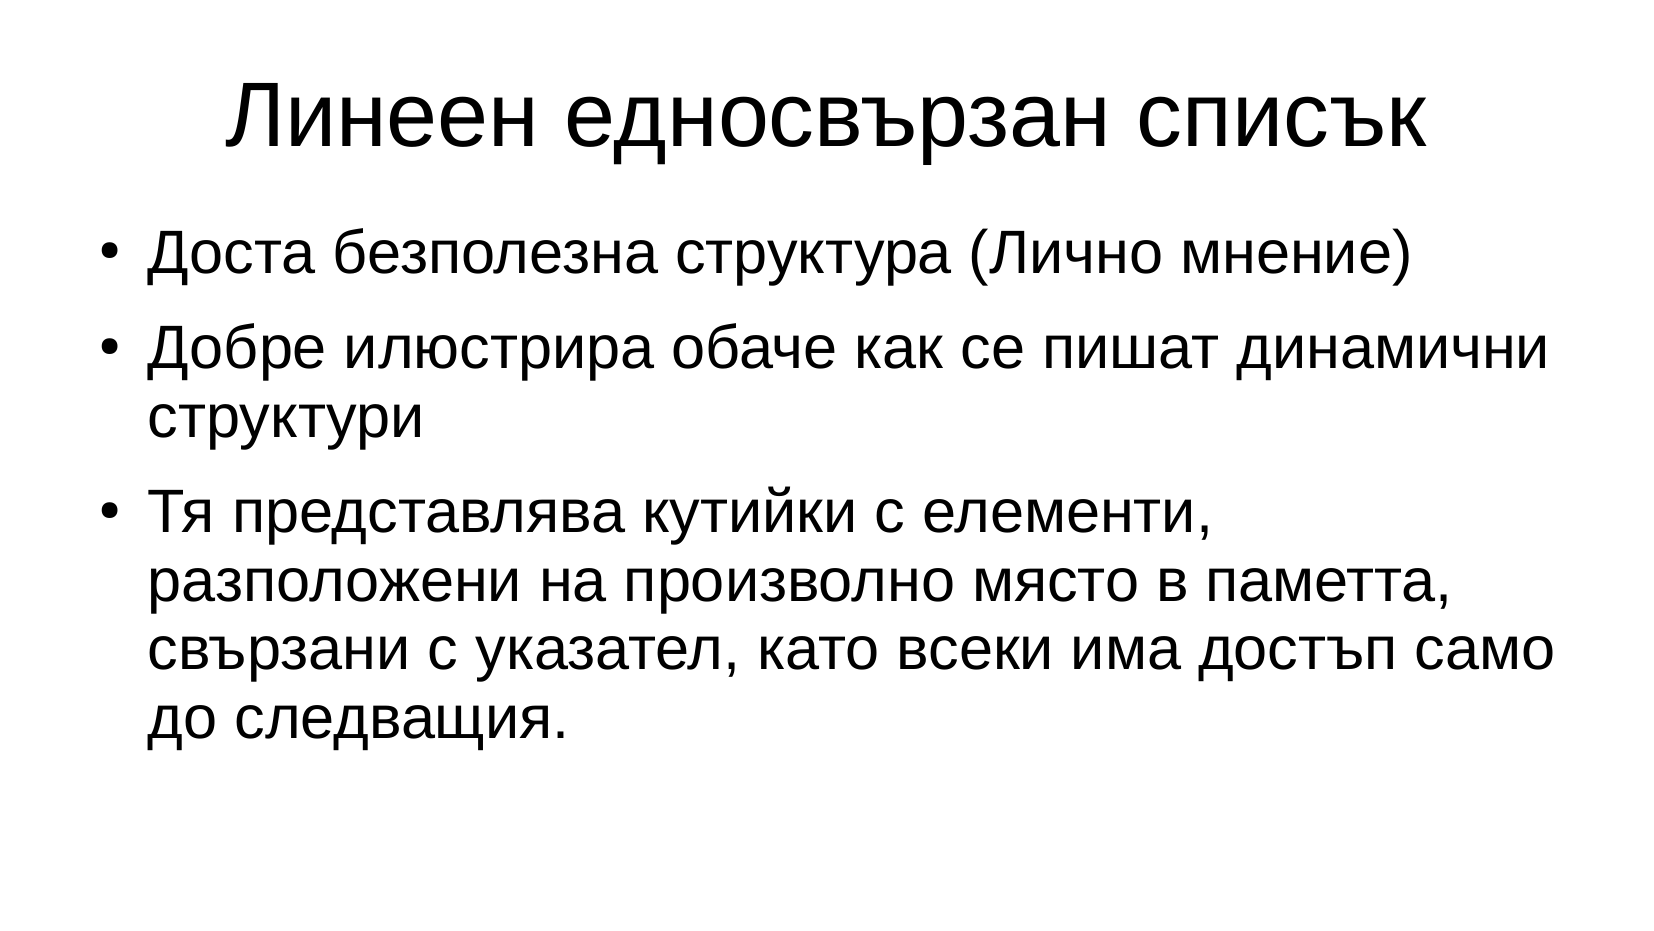

# Линеен едносвързан списък
Доста безполезна структура (Лично мнение)
Добре илюстрира обаче как се пишат динамични структури
Тя представлява кутийки с елементи, разположени на произволно място в паметта, свързани с указател, като всеки има достъп само до следващия.